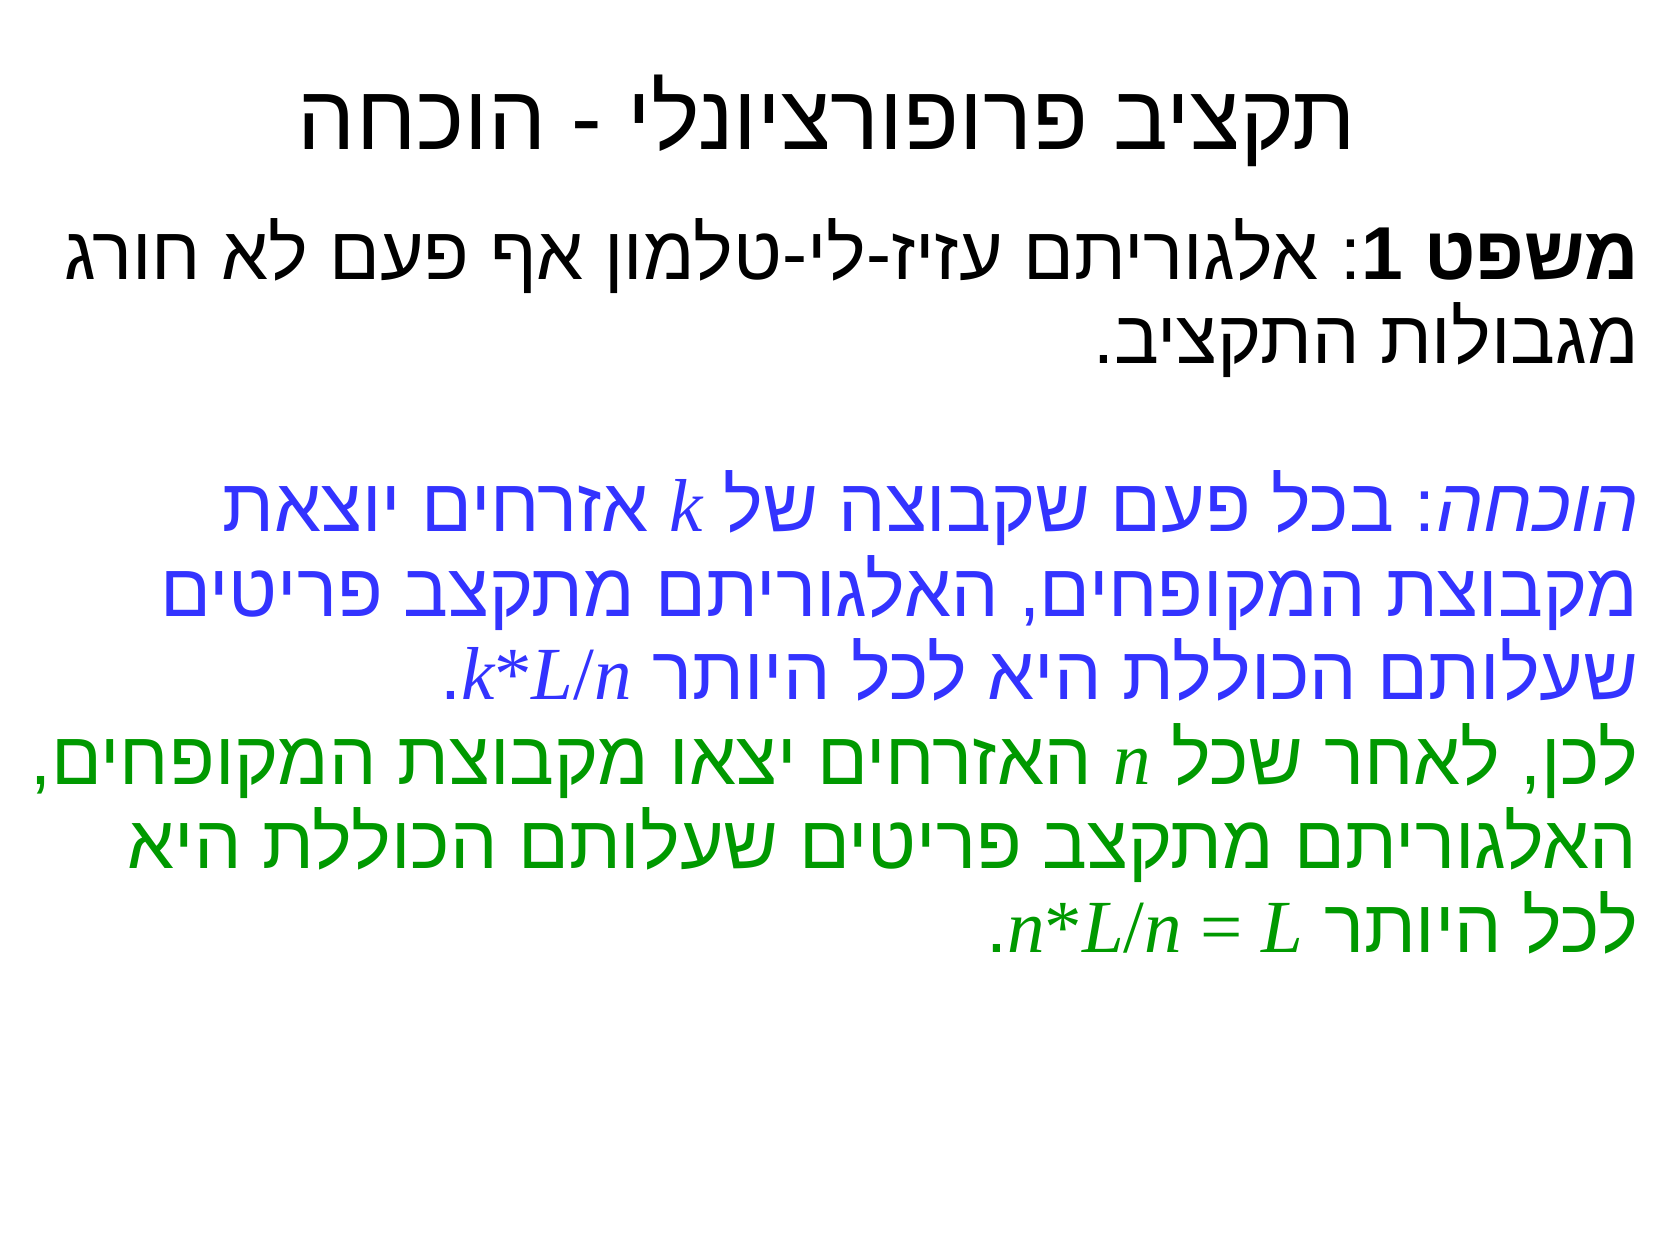

# תקציב פרופורציונלי - הוכחה
משפט 1: אלגוריתם עזיז-לי-טלמון אף פעם לא חורג מגבולות התקציב.
הוכחה: בכל פעם שקבוצה של k אזרחים יוצאת מקבוצת המקופחים, האלגוריתם מתקצב פריטים שעלותם הכוללת היא לכל היותר k*L/n.
לכן, לאחר שכל n האזרחים יצאו מקבוצת המקופחים, האלגוריתם מתקצב פריטים שעלותם הכוללת היא לכל היותר n*L/n = L.